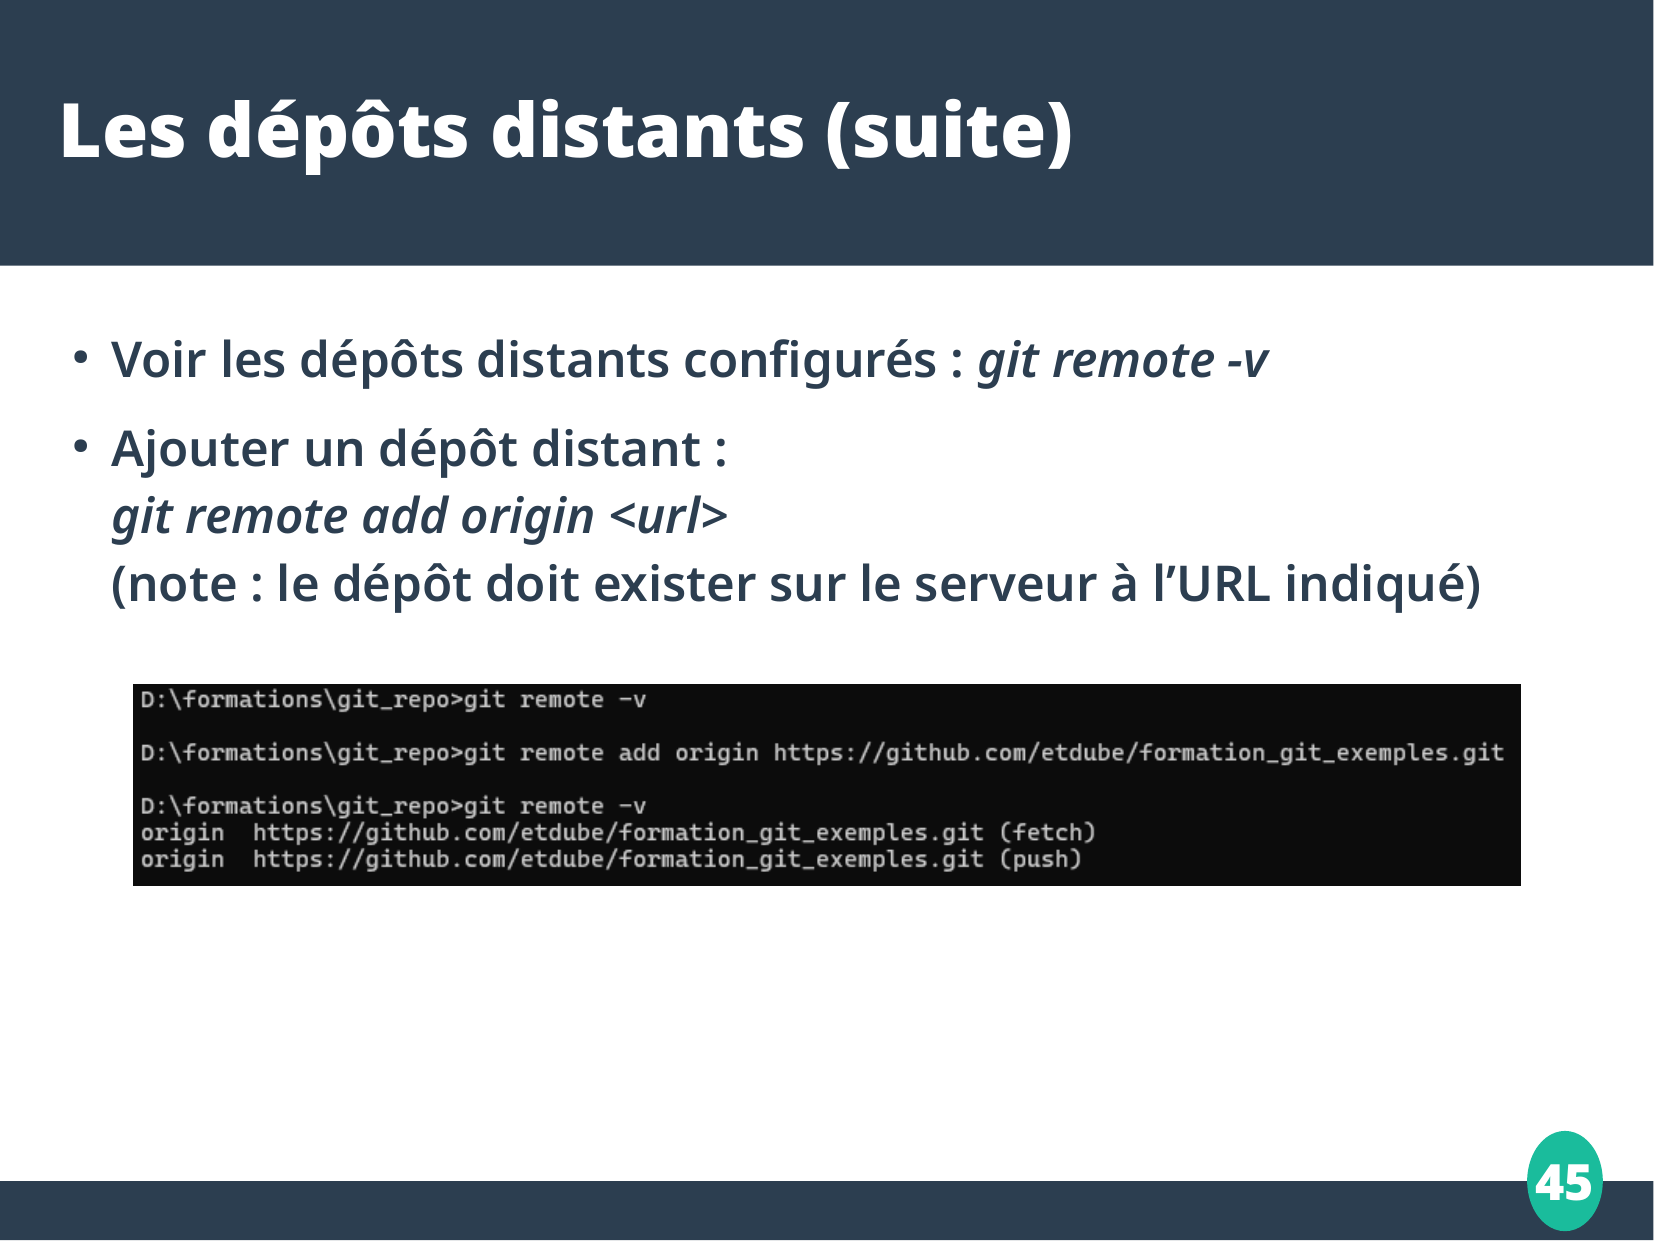

# Les dépôts distants (suite)
Voir les dépôts distants configurés : git remote -v
Ajouter un dépôt distant :
git remote add origin <url>
(note : le dépôt doit exister sur le serveur à l’URL indiqué)